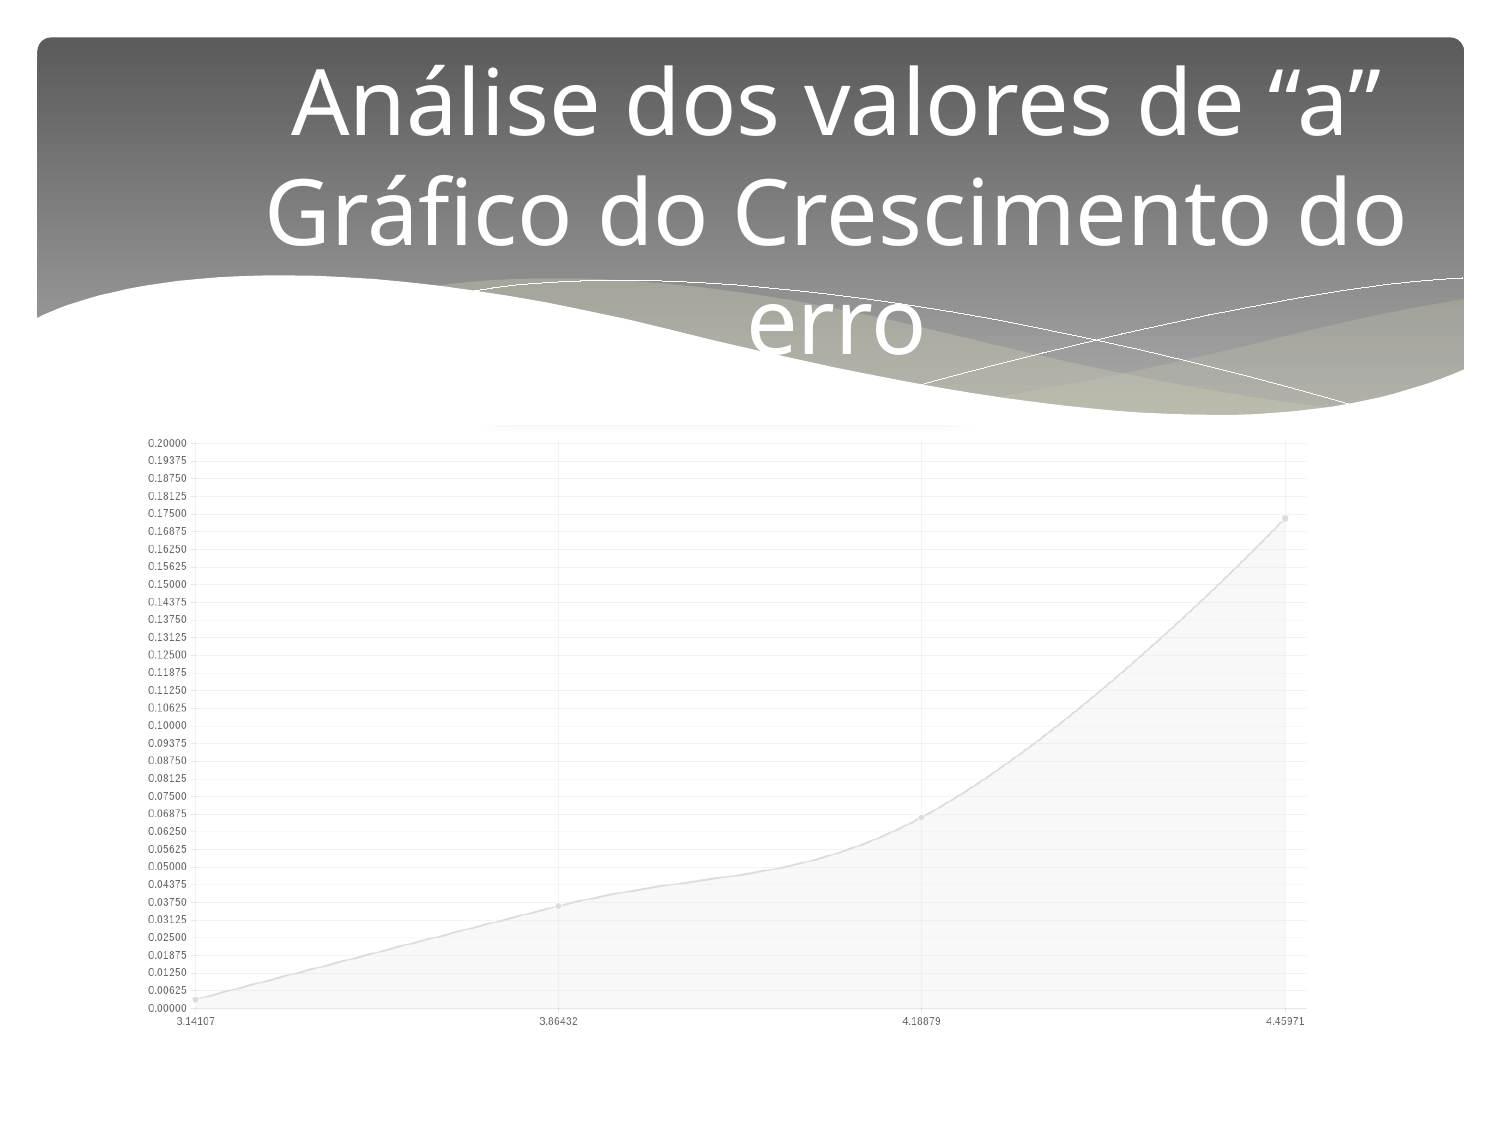

# Análise dos valores de “a” Gráfico do Crescimento do erro